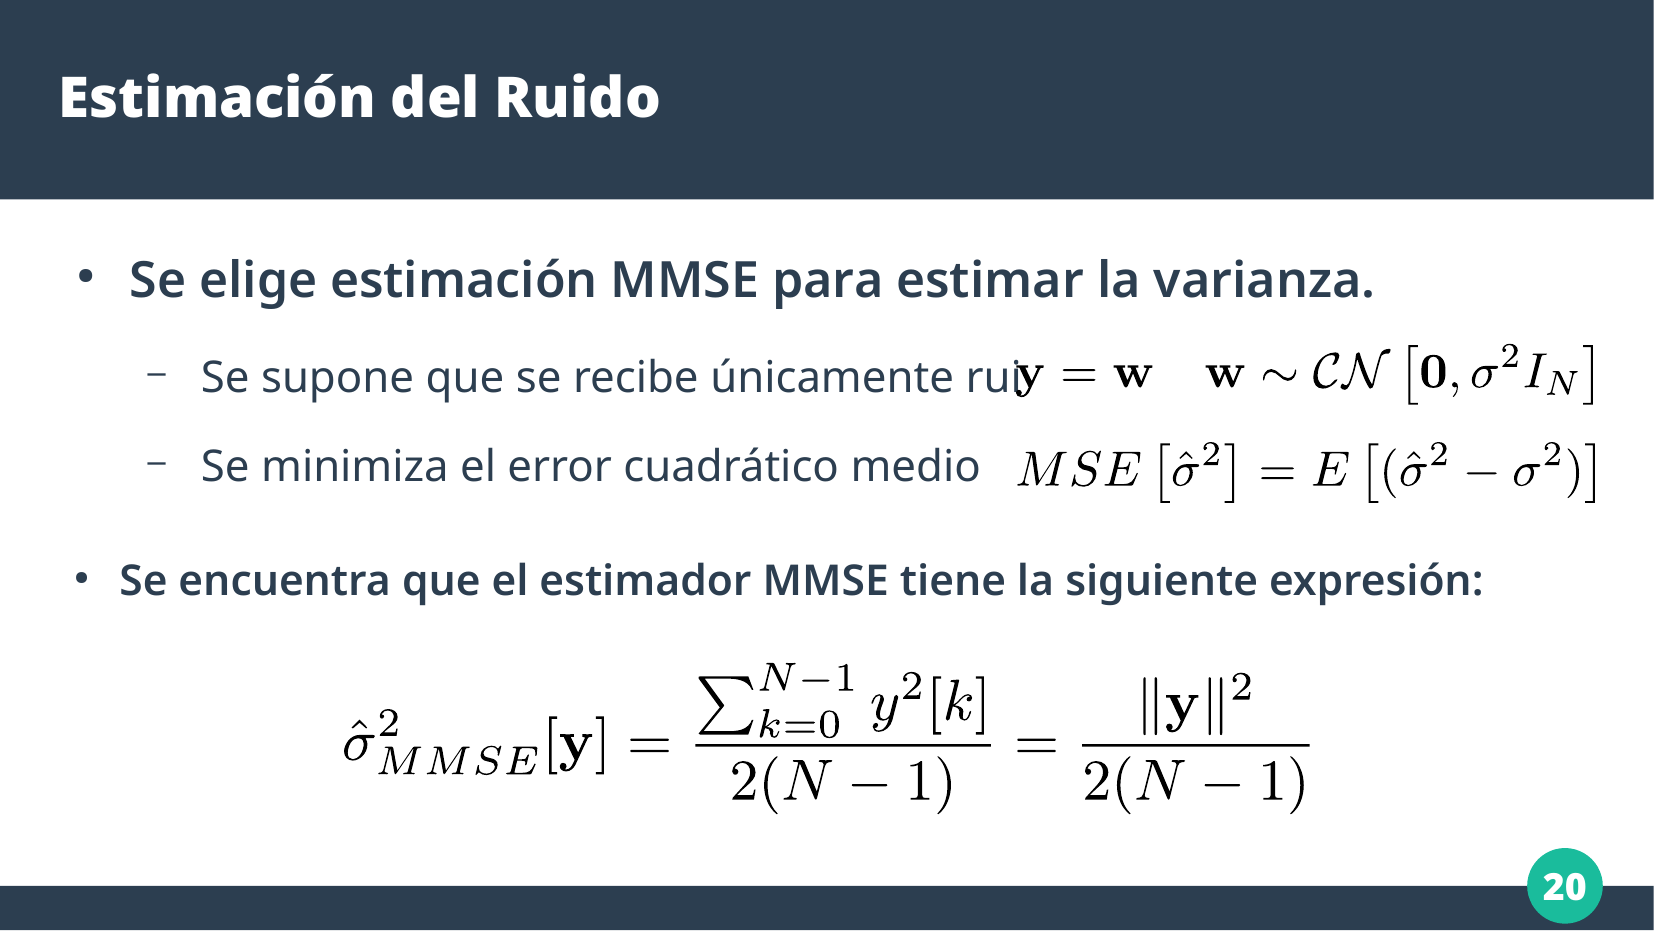

# Estimación del Ruido
Se elige estimación MMSE para estimar la varianza.
Se supone que se recibe únicamente ruido
Se minimiza el error cuadrático medio
Se encuentra que el estimador MMSE tiene la siguiente expresión: